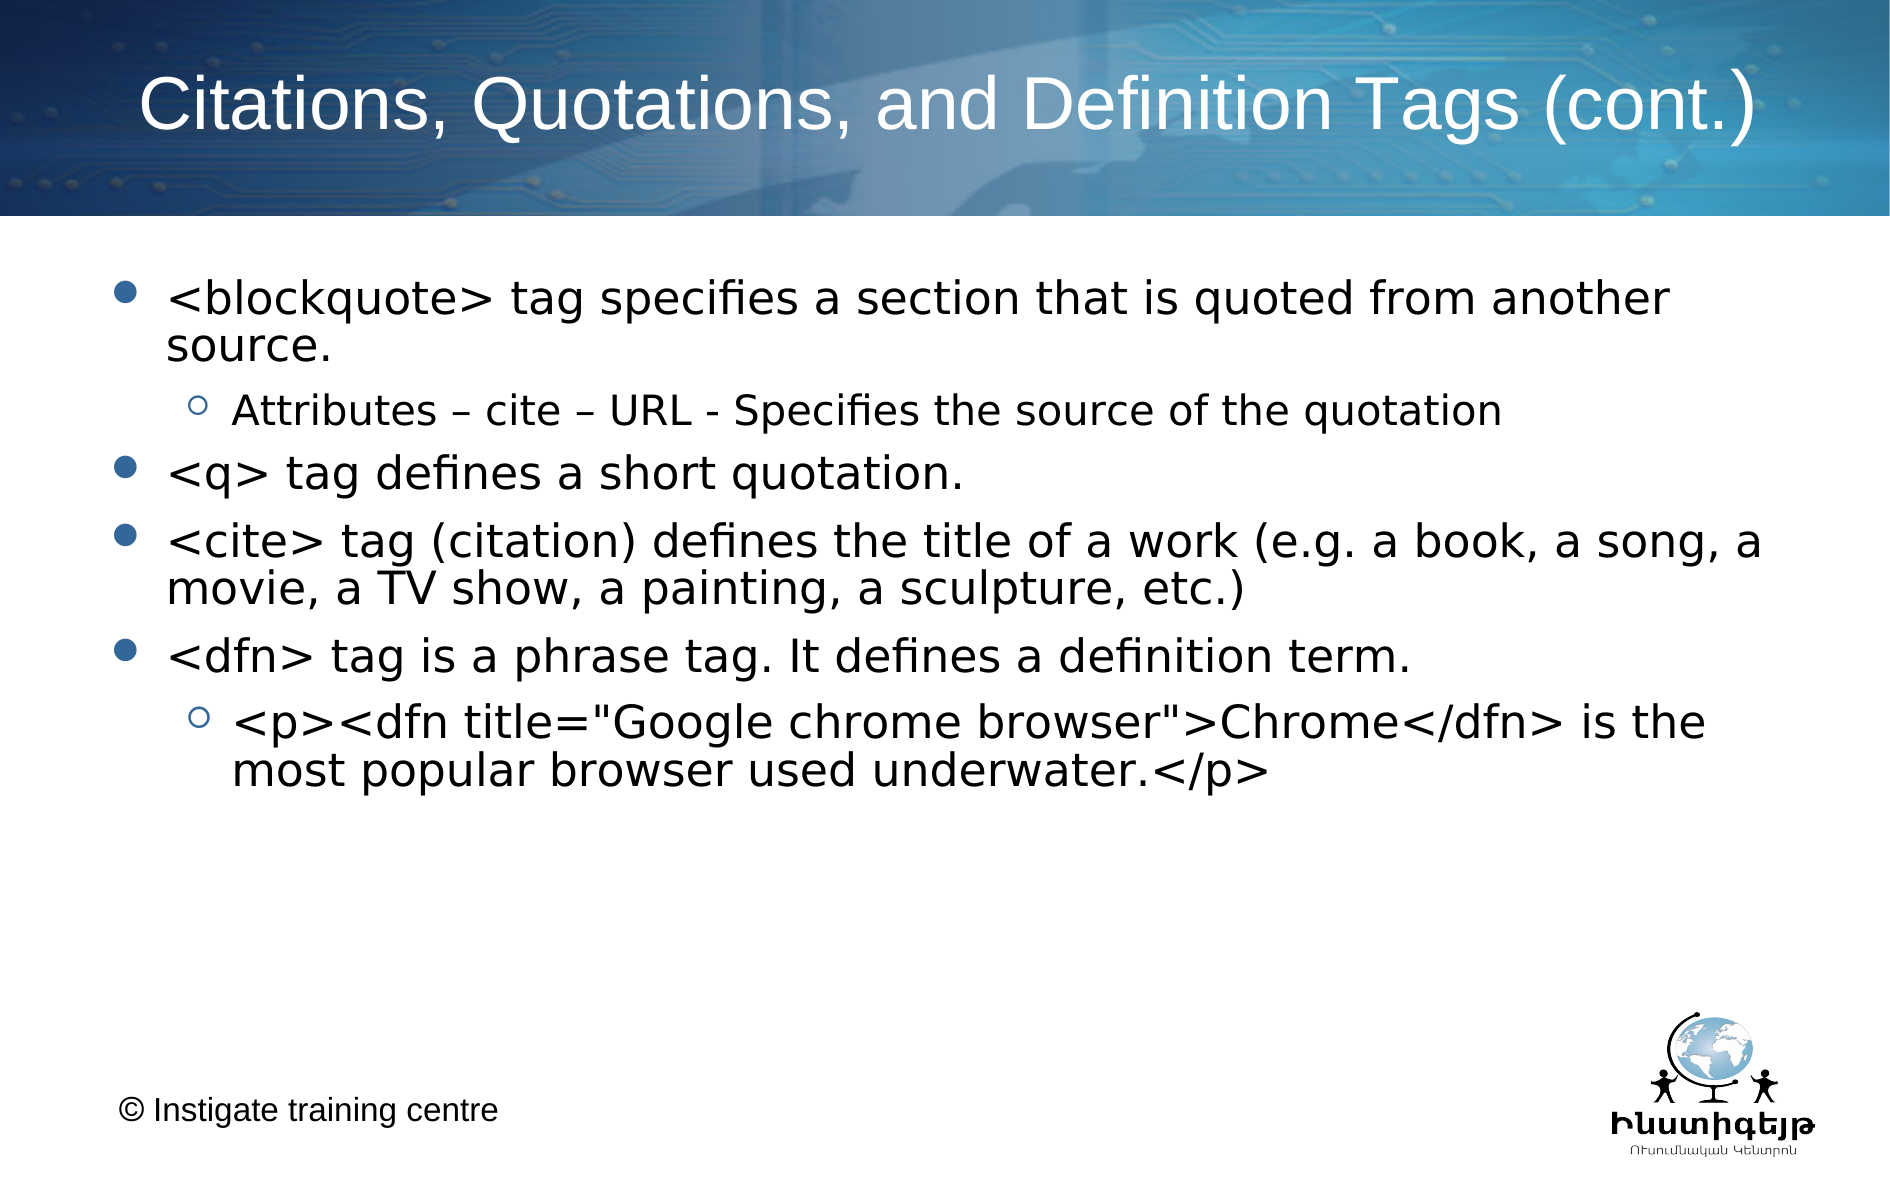

Citations, Quotations, and Definition Tags (cont.)
# <blockquote> tag specifies a section that is quoted from another source.
Attributes – cite – URL - Specifies the source of the quotation
<q> tag defines a short quotation.
<cite> tag (citation) defines the title of a work (e.g. a book, a song, a movie, a TV show, a painting, a sculpture, etc.)
<dfn> tag is a phrase tag. It defines a definition term.
<p><dfn title="Google chrome browser">Chrome</dfn> is the most popular browser used underwater.</p>